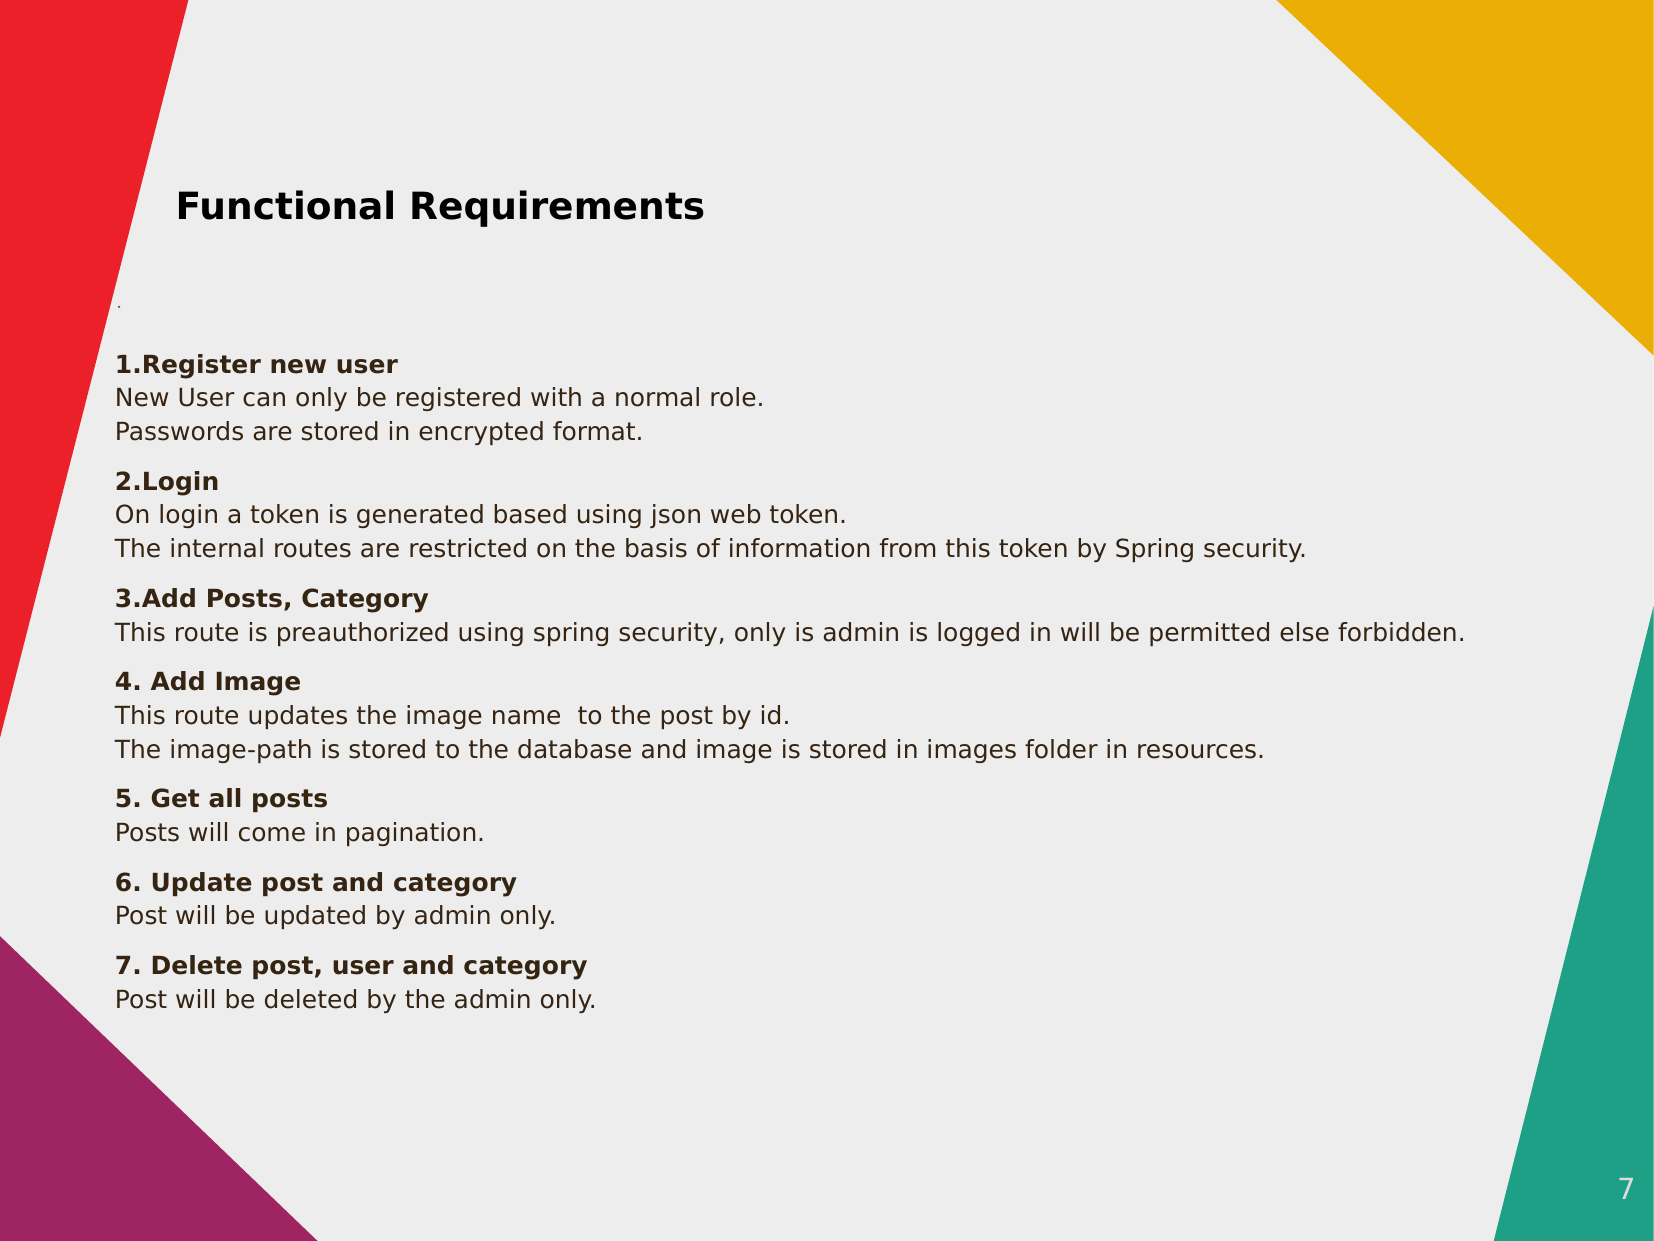

Functional Requirements
# 1.Register new user
New User can only be registered with a normal role.
Passwords are stored in encrypted format.
2.Login
On login a token is generated based using json web token.
The internal routes are restricted on the basis of information from this token by Spring security.
3.Add Posts, Category
This route is preauthorized using spring security, only is admin is logged in will be permitted else forbidden.
4. Add Image
This route updates the image name to the post by id.
The image-path is stored to the database and image is stored in images folder in resources.
5. Get all posts
Posts will come in pagination.
6. Update post and category
Post will be updated by admin only.
7. Delete post, user and category
Post will be deleted by the admin only.
7